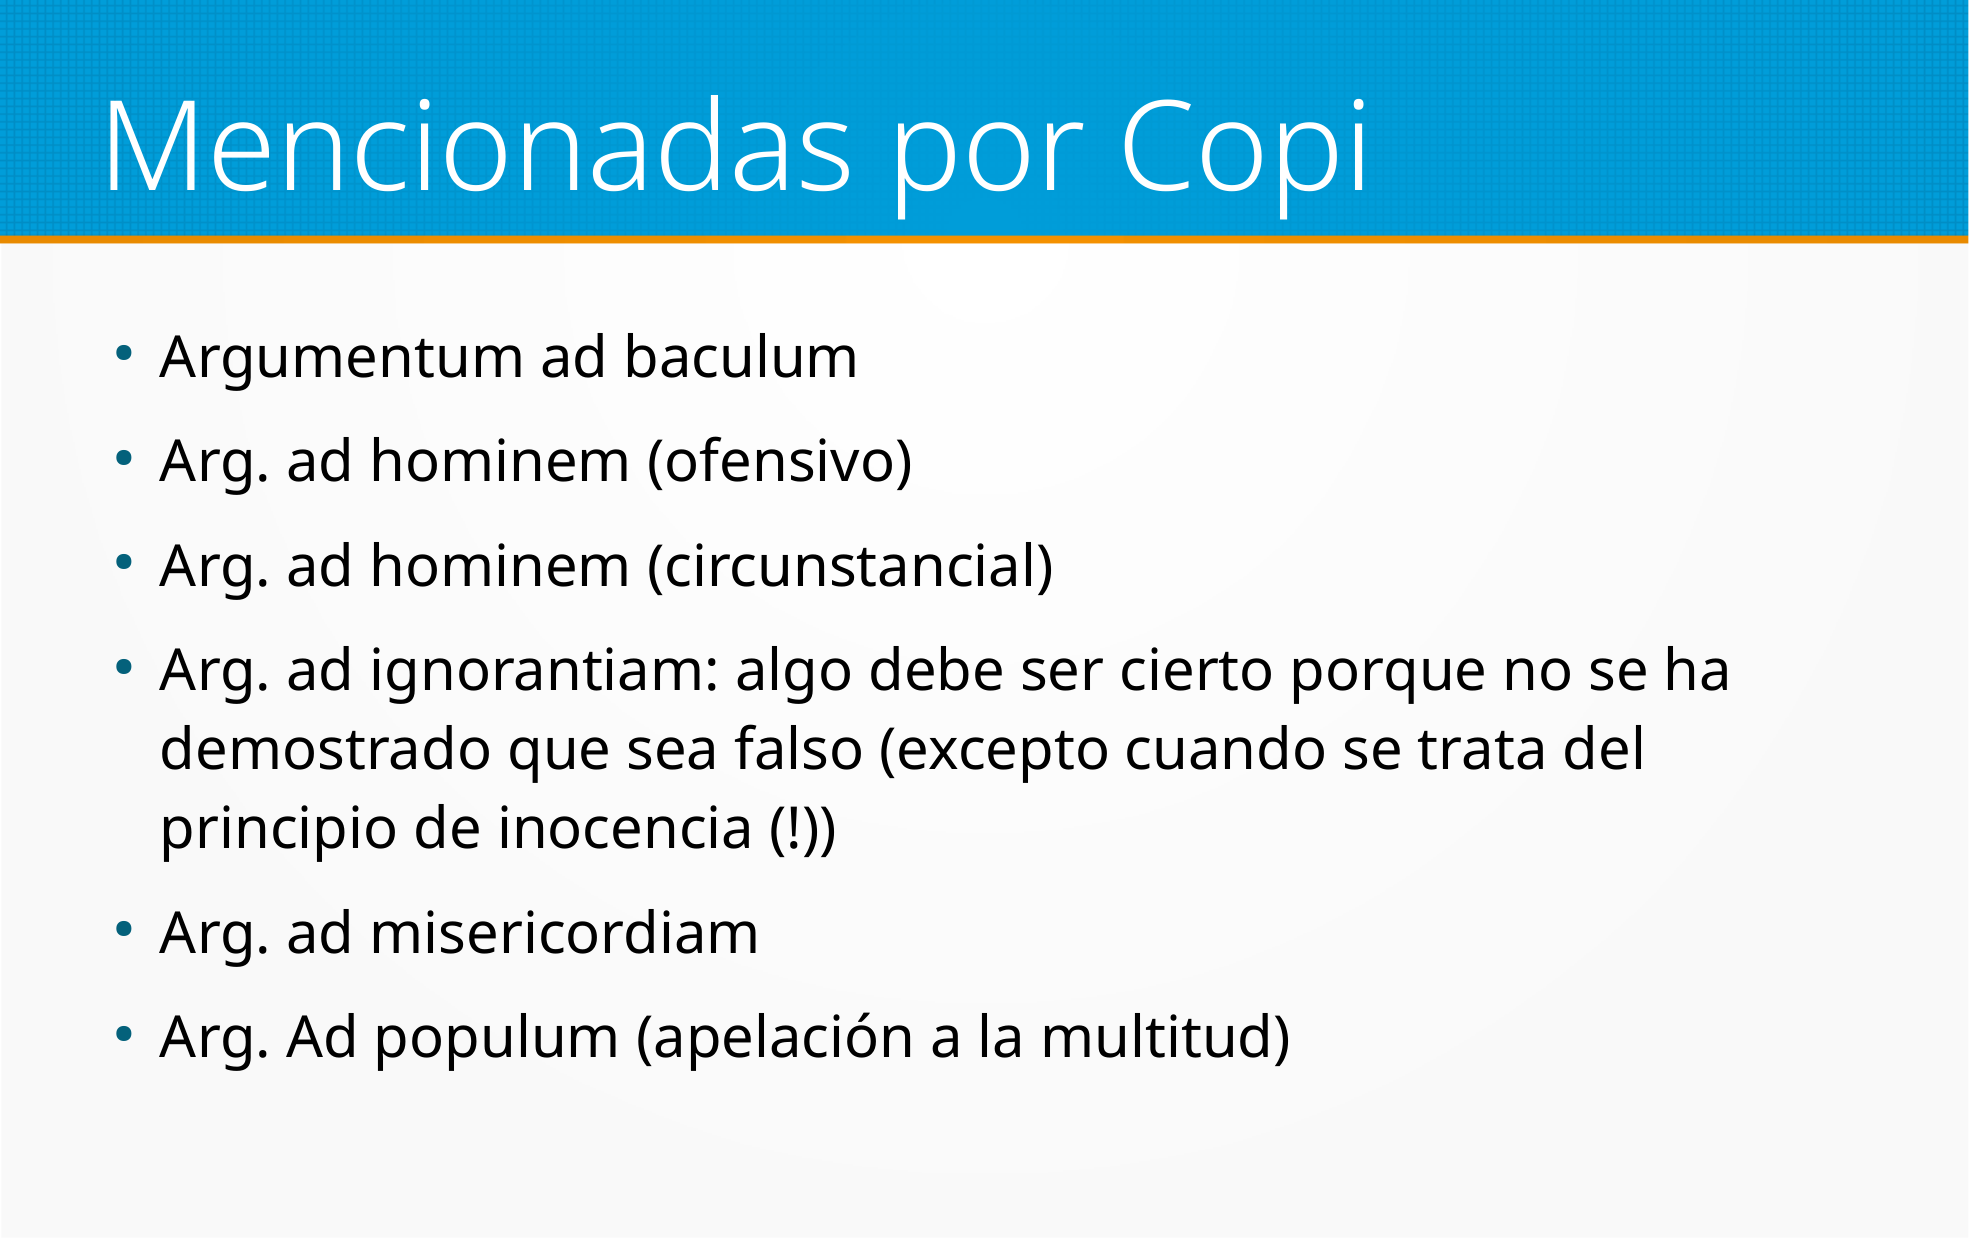

# Mencionadas por Copi
Argumentum ad baculum
Arg. ad hominem (ofensivo)
Arg. ad hominem (circunstancial)
Arg. ad ignorantiam: algo debe ser cierto porque no se ha demostrado que sea falso (excepto cuando se trata del principio de inocencia (!))
Arg. ad misericordiam
Arg. Ad populum (apelación a la multitud)